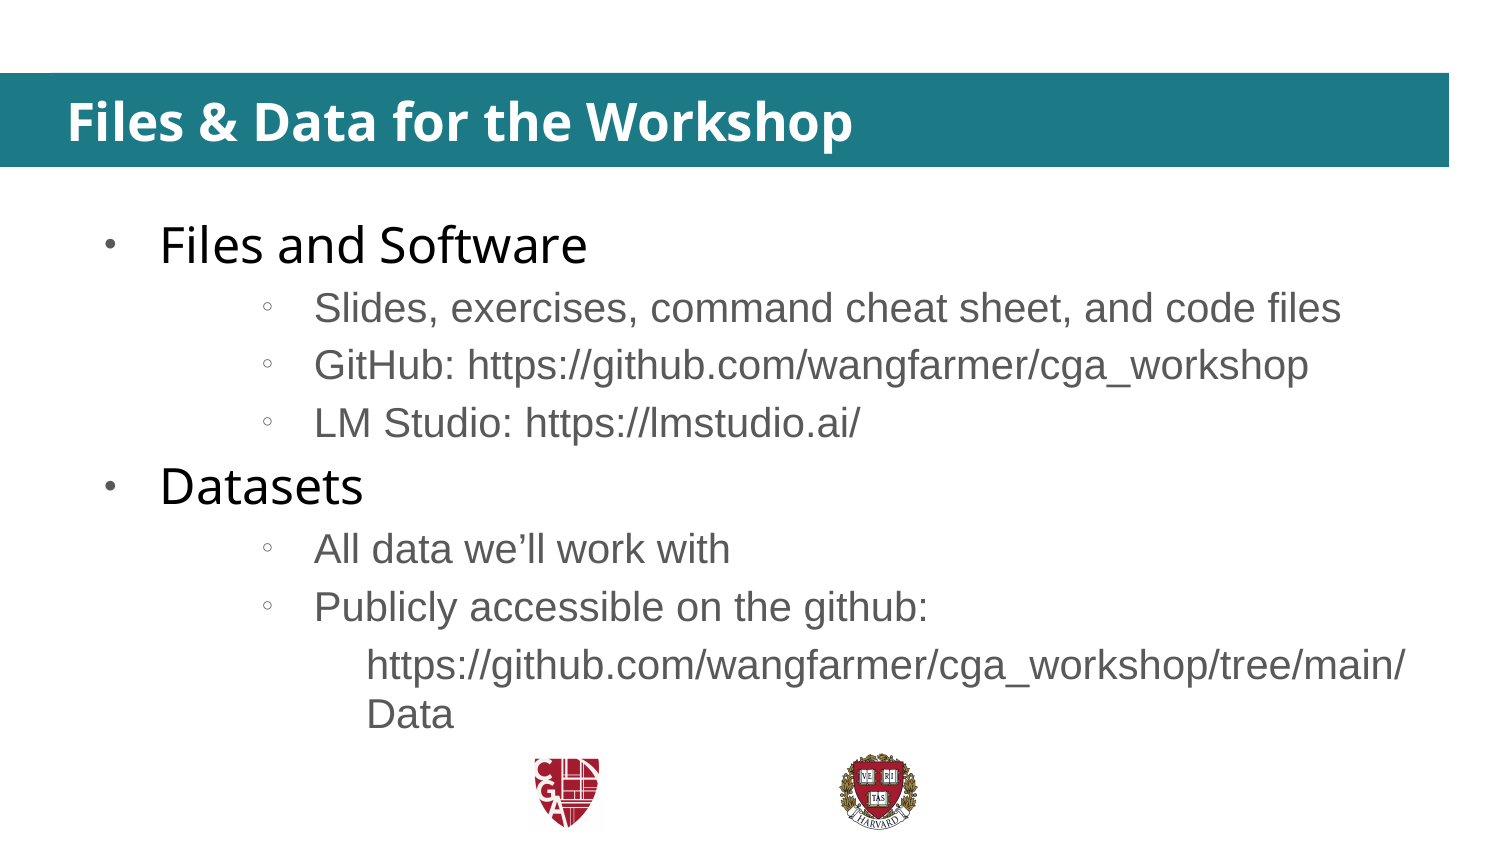

# Files & Data for the Workshop
Files and Software
Slides, exercises, command cheat sheet, and code files
GitHub: https://github.com/wangfarmer/cga_workshop
LM Studio: https://lmstudio.ai/
Datasets
All data we’ll work with
Publicly accessible on the github: https://github.com/wangfarmer/cga_workshop/tree/main/Data